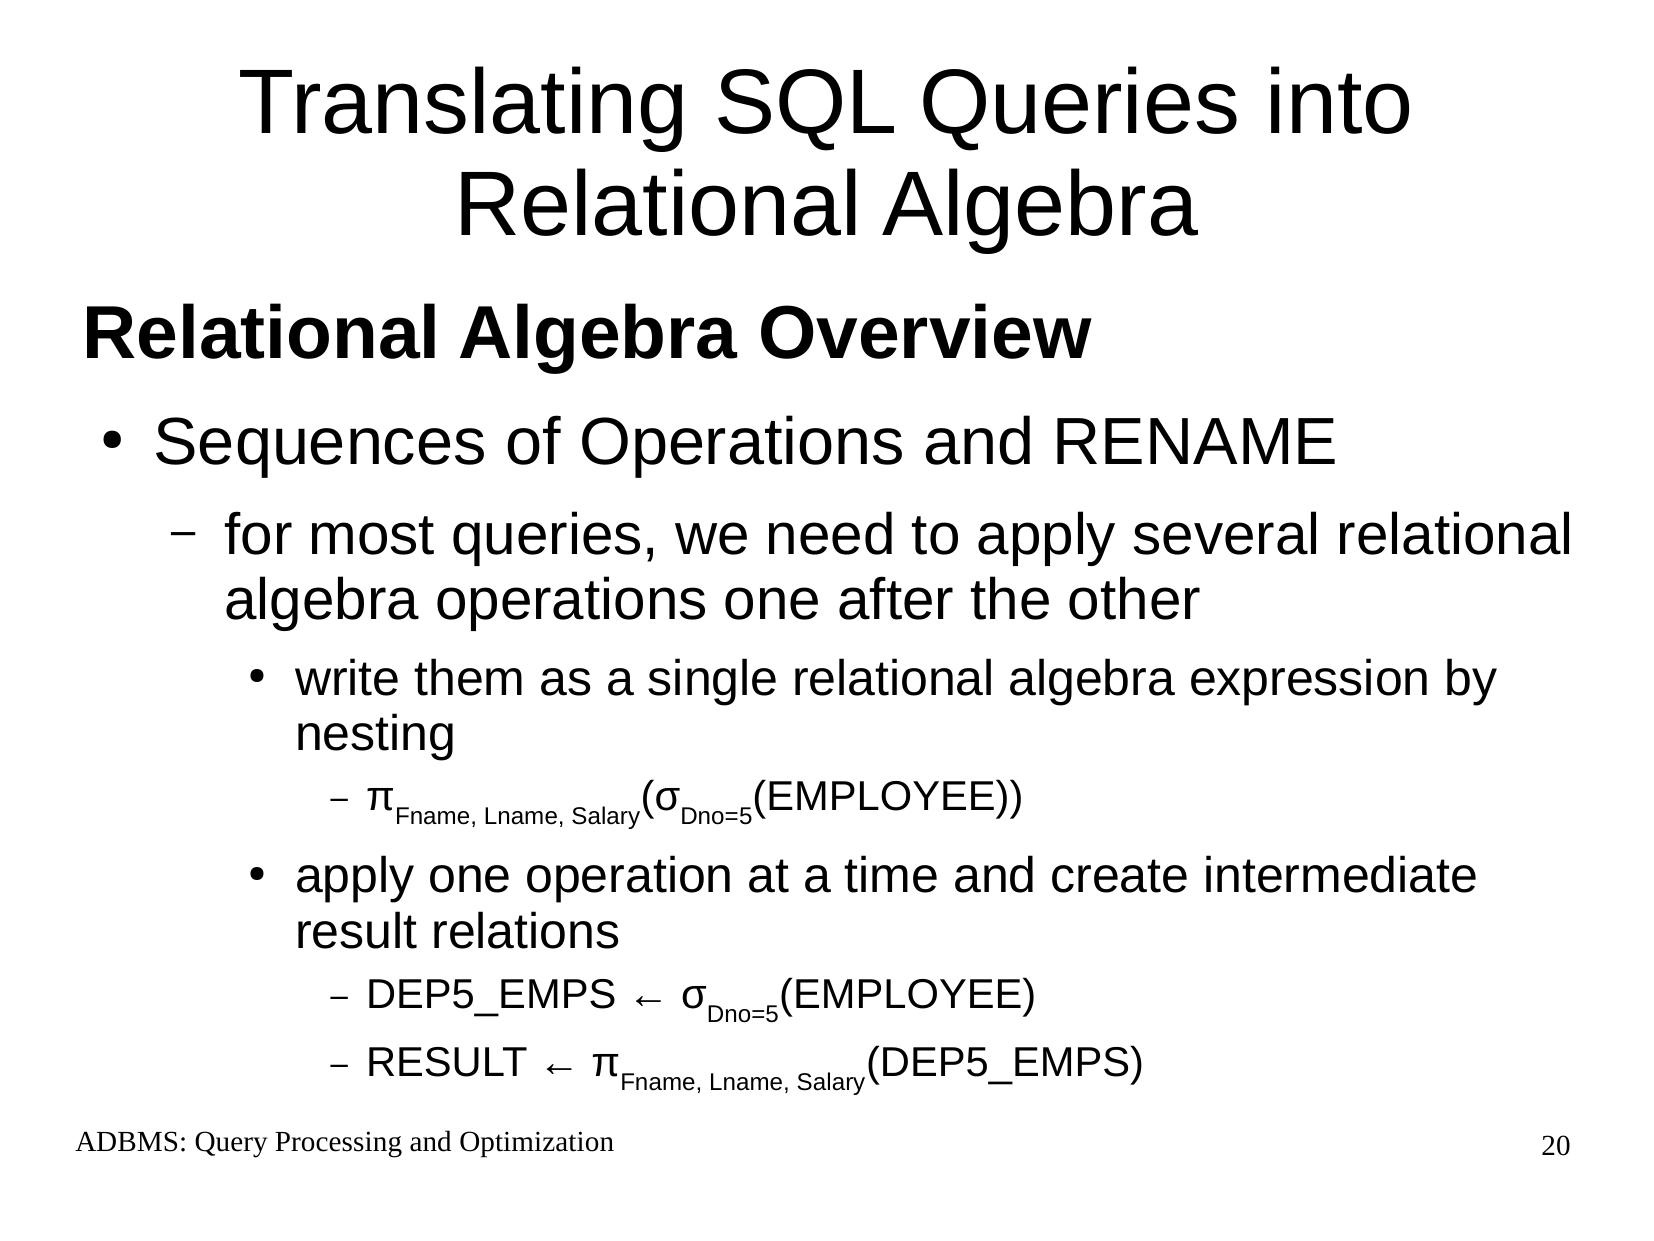

# Translating SQL Queries into Relational Algebra
Relational Algebra Overview
Sequences of Operations and RENAME
for most queries, we need to apply several relational algebra operations one after the other
write them as a single relational algebra expression by nesting
πFname, Lname, Salary(σDno=5(EMPLOYEE))
apply one operation at a time and create intermediate result relations
DEP5_EMPS ← σDno=5(EMPLOYEE)
RESULT ← πFname, Lname, Salary(DEP5_EMPS)